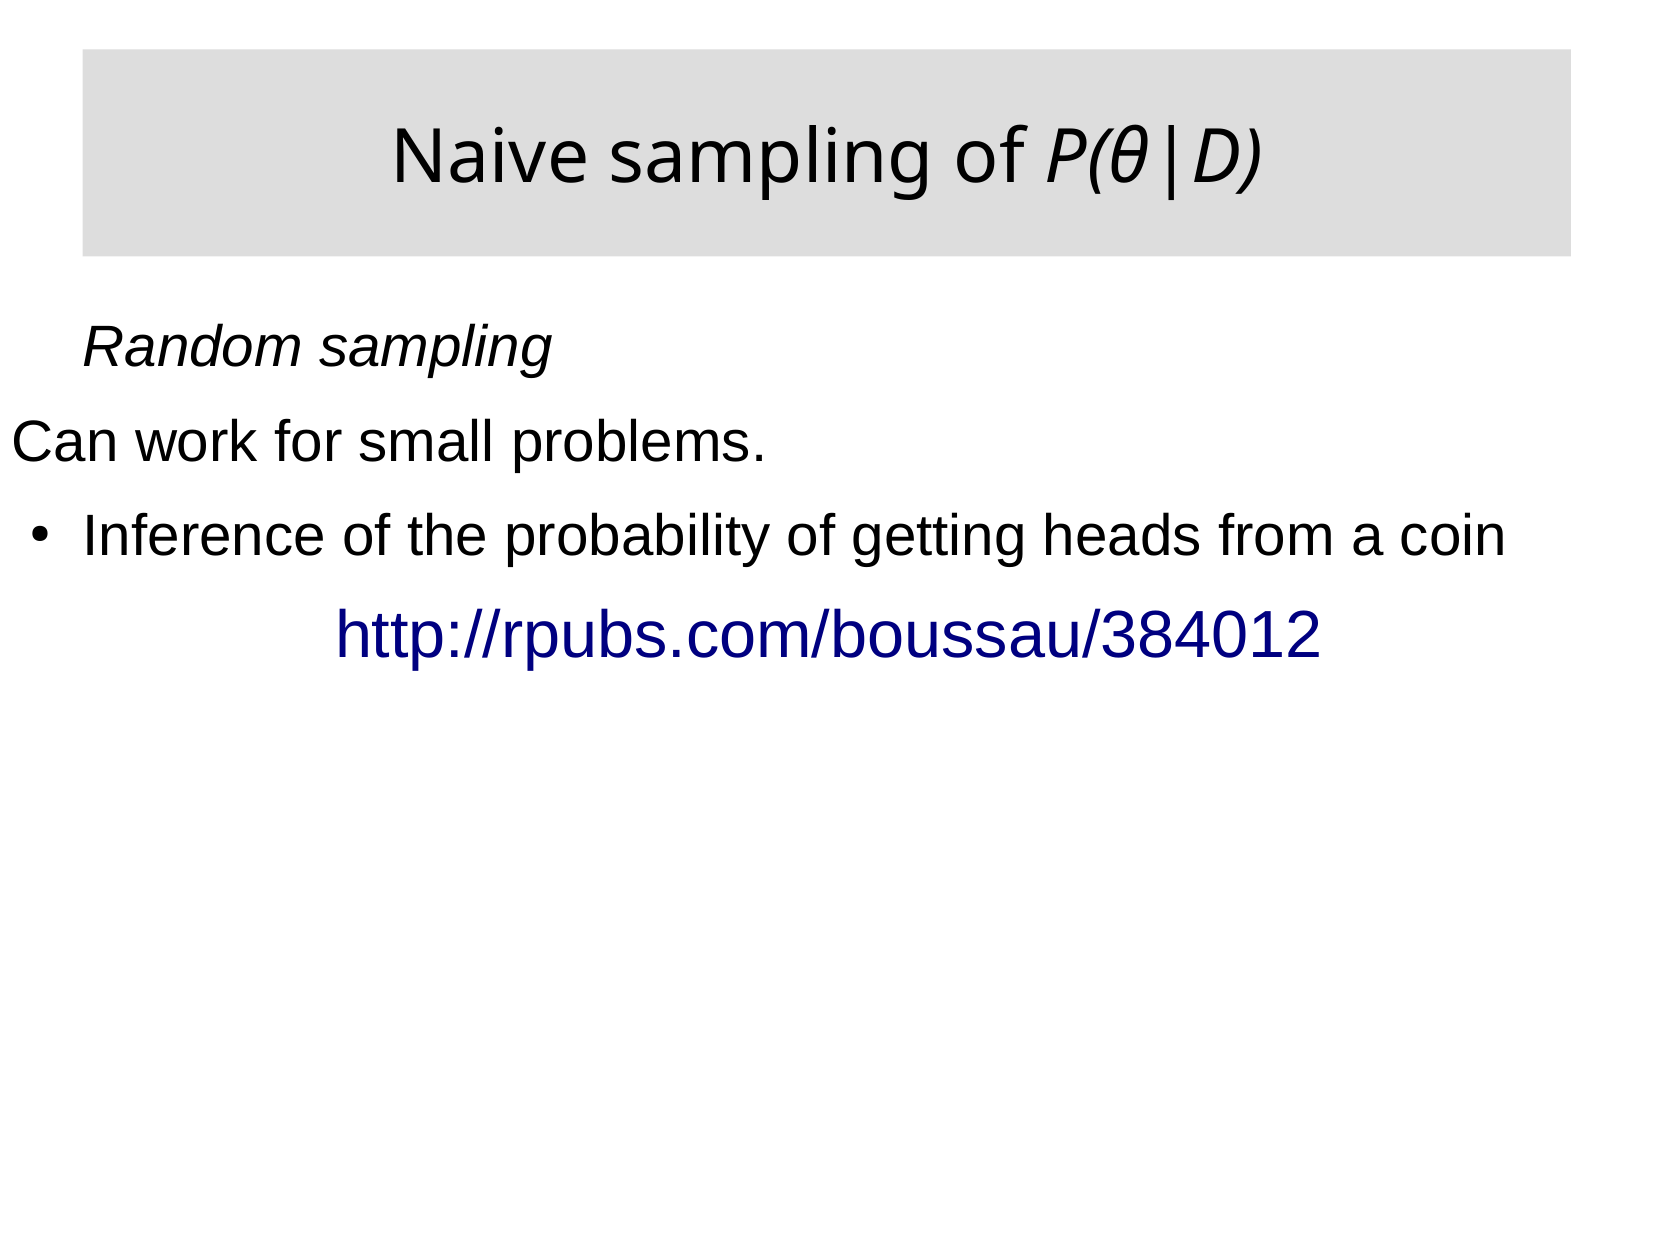

# Naive sampling of P(θ|D)
Random sampling
Can work for small problems.
Inference of the probability of getting heads from a coin
http://rpubs.com/boussau/384012